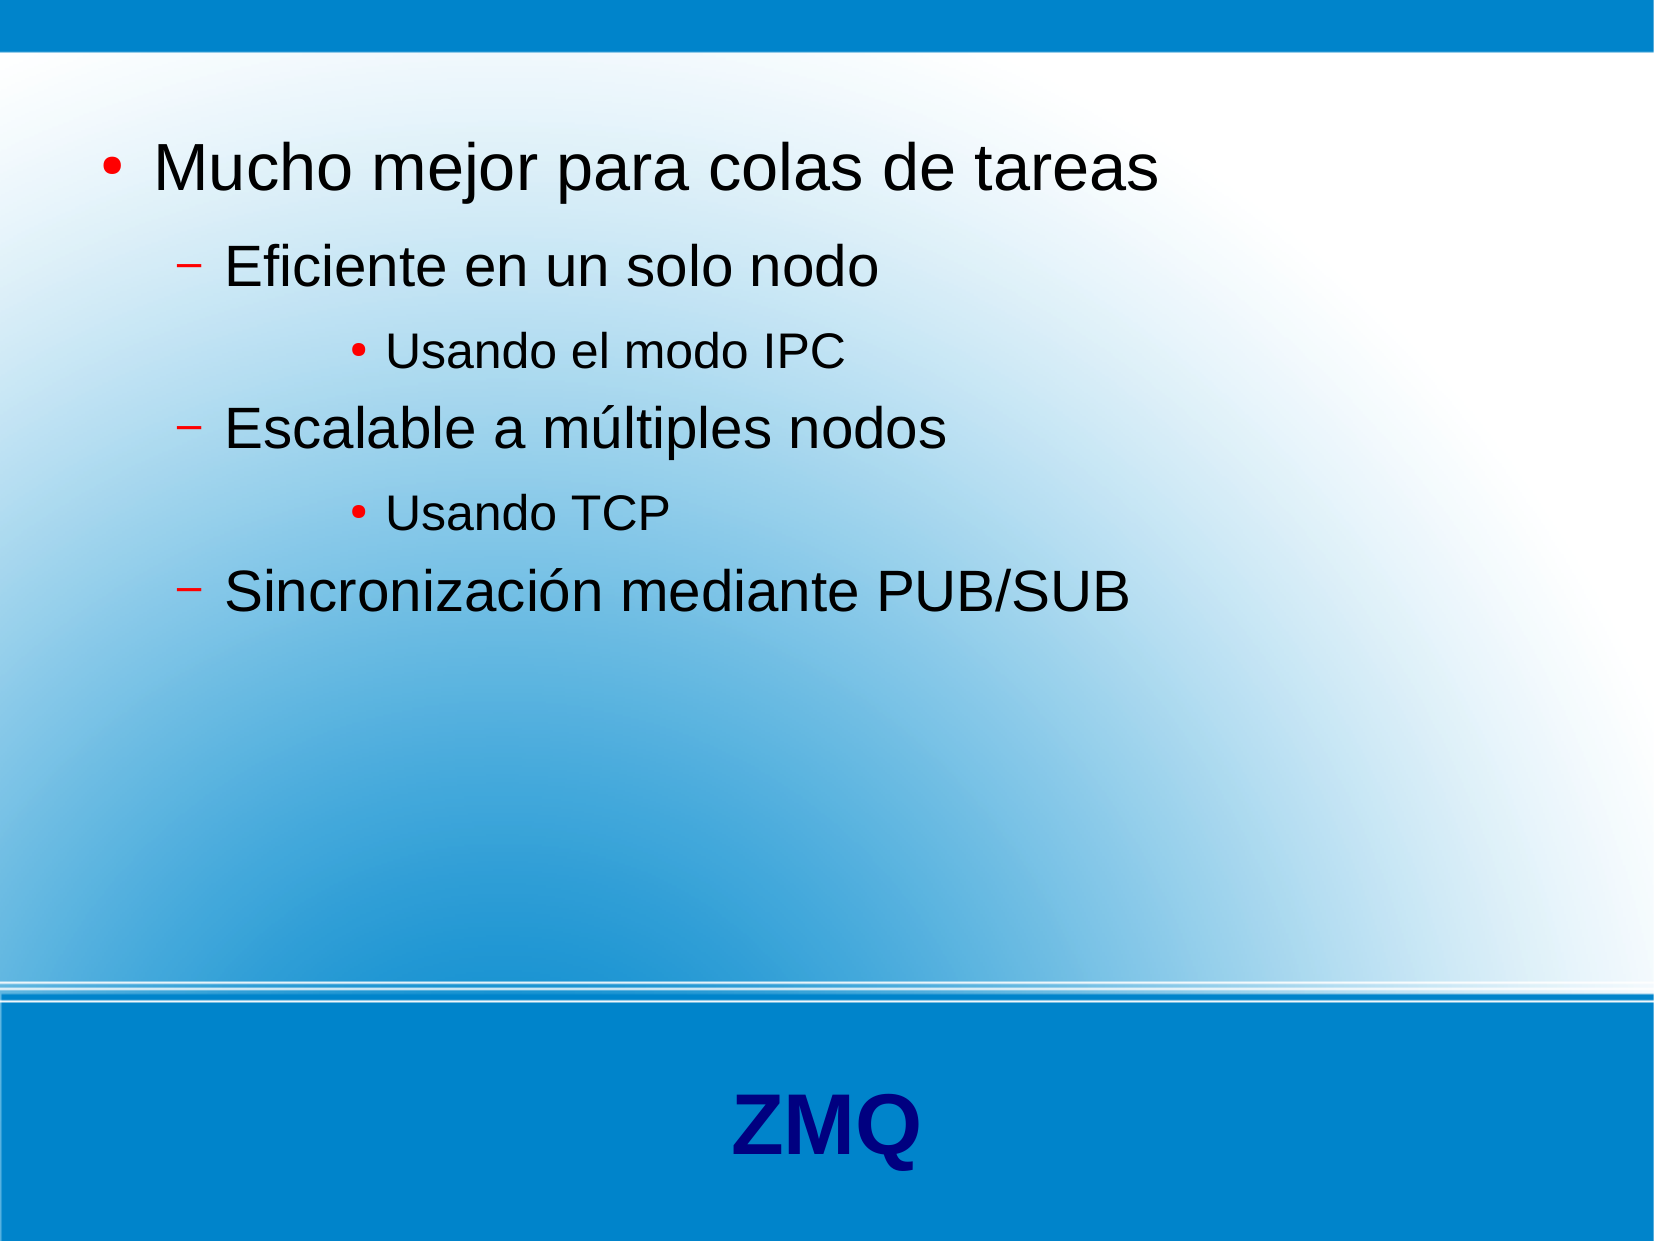

Mucho mejor para colas de tareas
Eficiente en un solo nodo
Usando el modo IPC
Escalable a múltiples nodos
Usando TCP
Sincronización mediante PUB/SUB
# ZMQ